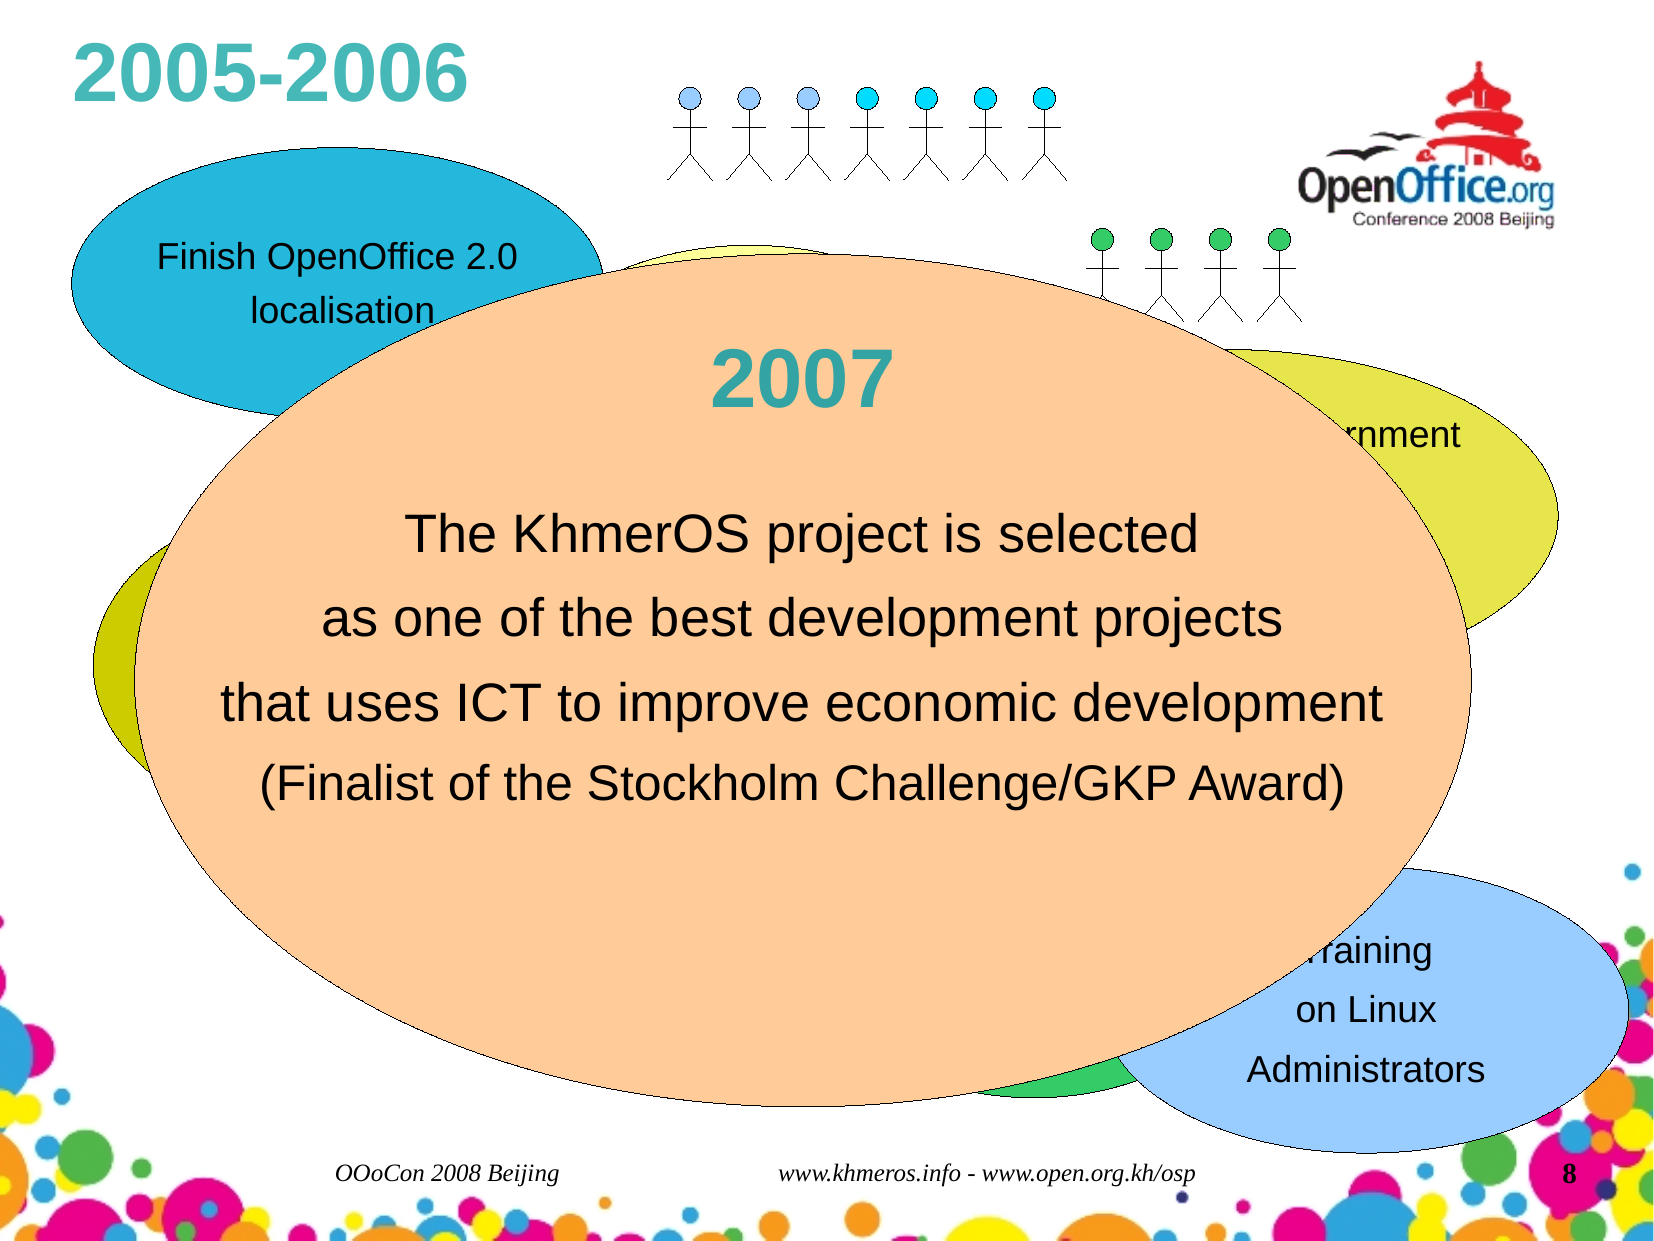

2005-2006
Finish OpenOffice 2.0
 localisation
Development of
training materials
and a user guide for
OpenOffice in Khmer
2007
The KhmerOS project is selected
as one of the best development projects
that uses ICT to improve economic development
(Finalist of the Stockholm Challenge/GKP Award)
ICT Authority of Government
 joins in the project,
assuming co-ownership.
Dedicates 12 person team
Development of a
Master Plan for the
deployment of FOSS
Government and NGO start training
50 teachers a week, under
German cooperation funding
(InWEnt)
Finish localised
Linux distribution
Training
on Linux
Administrators
8
OOoCon 2008 Beijing www.khmeros.info - www.open.org.kh/osp